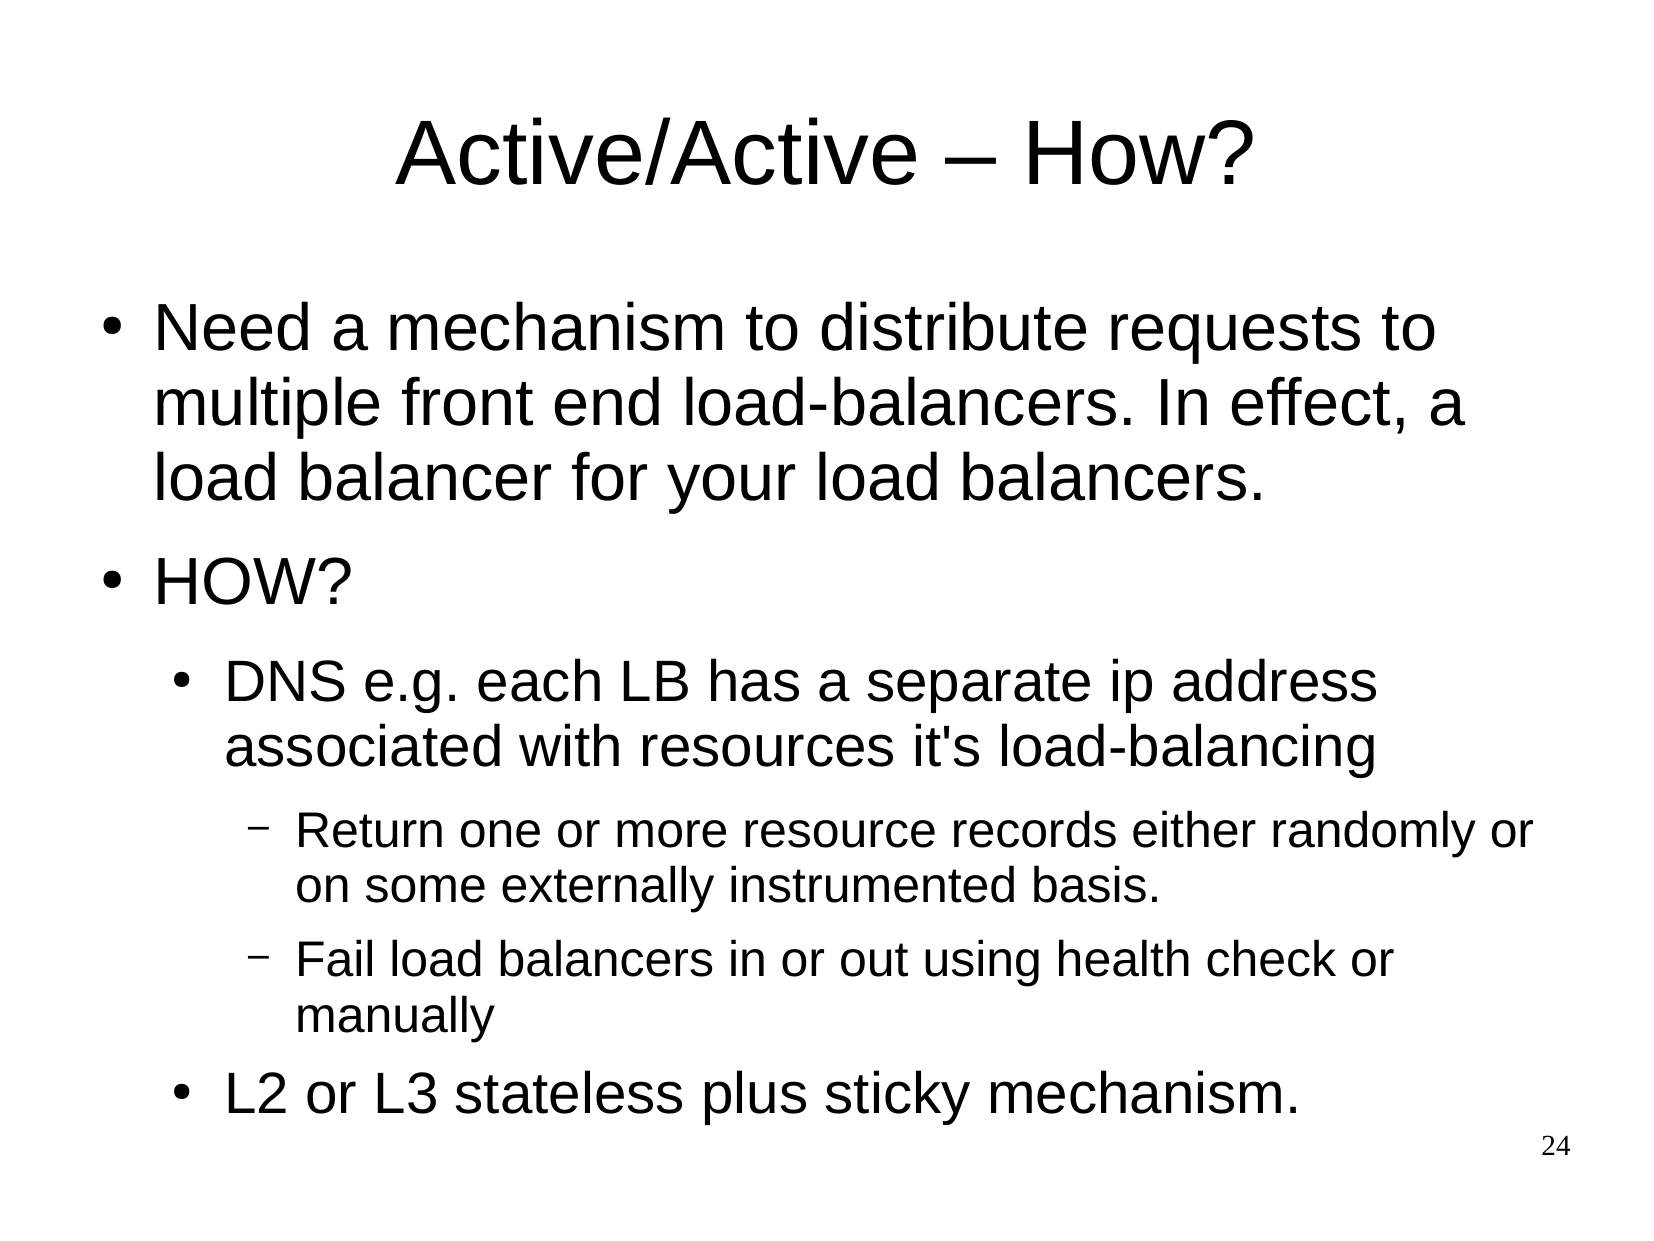

# Active/Active – How?
Need a mechanism to distribute requests to multiple front end load-balancers. In effect, a load balancer for your load balancers.
HOW?
DNS e.g. each LB has a separate ip address associated with resources it's load-balancing
Return one or more resource records either randomly or on some externally instrumented basis.
Fail load balancers in or out using health check or manually
L2 or L3 stateless plus sticky mechanism.
24